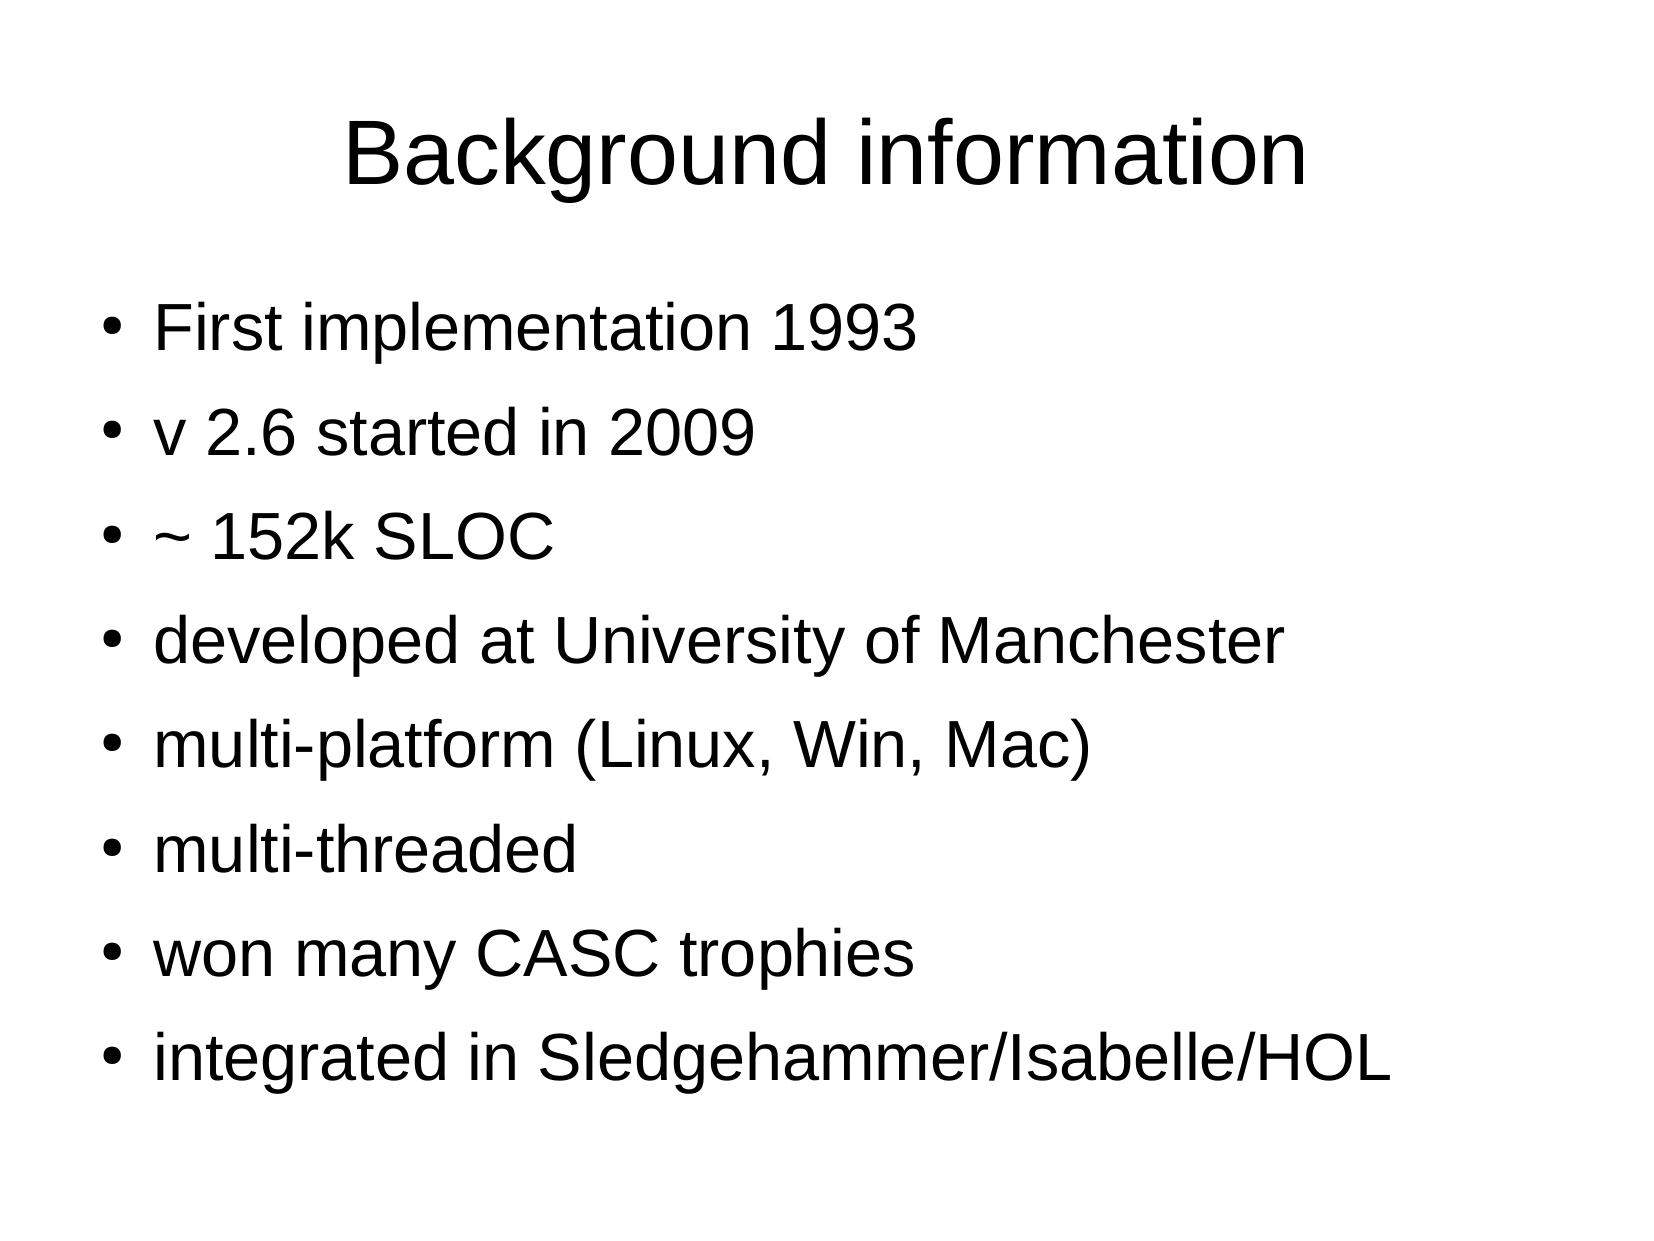

# Background information
First implementation 1993
v 2.6 started in 2009
~ 152k SLOC
developed at University of Manchester
multi-platform (Linux, Win, Mac)
multi-threaded
won many CASC trophies
integrated in Sledgehammer/Isabelle/HOL